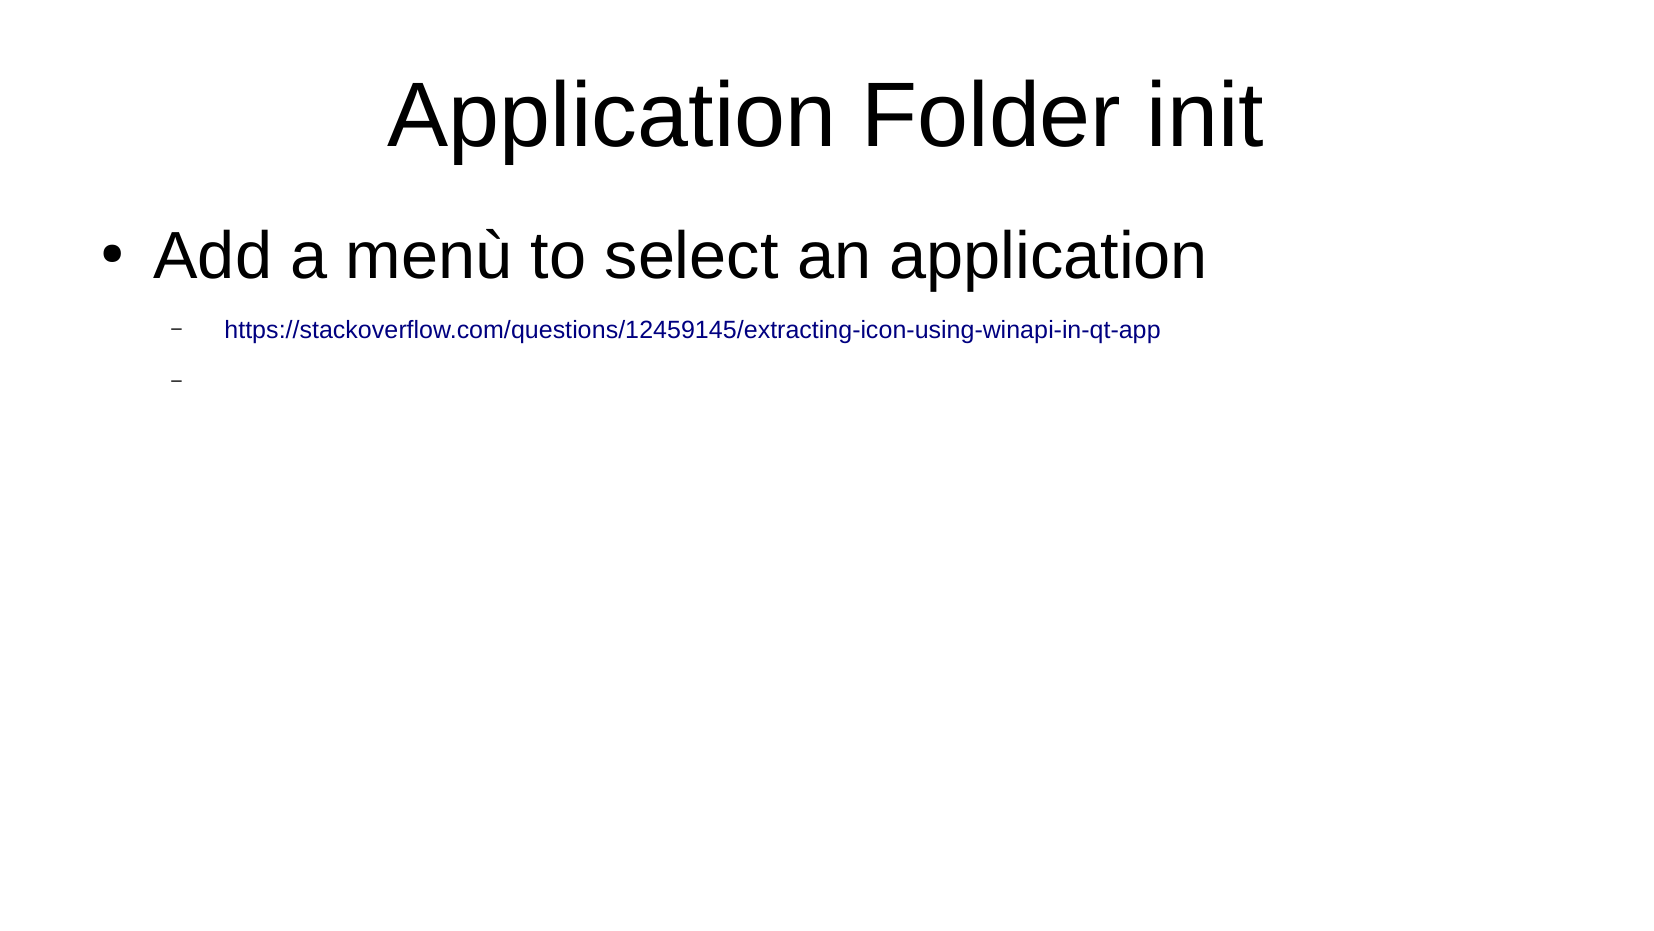

# Application Folder init
Add a menù to select an application
https://stackoverflow.com/questions/12459145/extracting-icon-using-winapi-in-qt-app